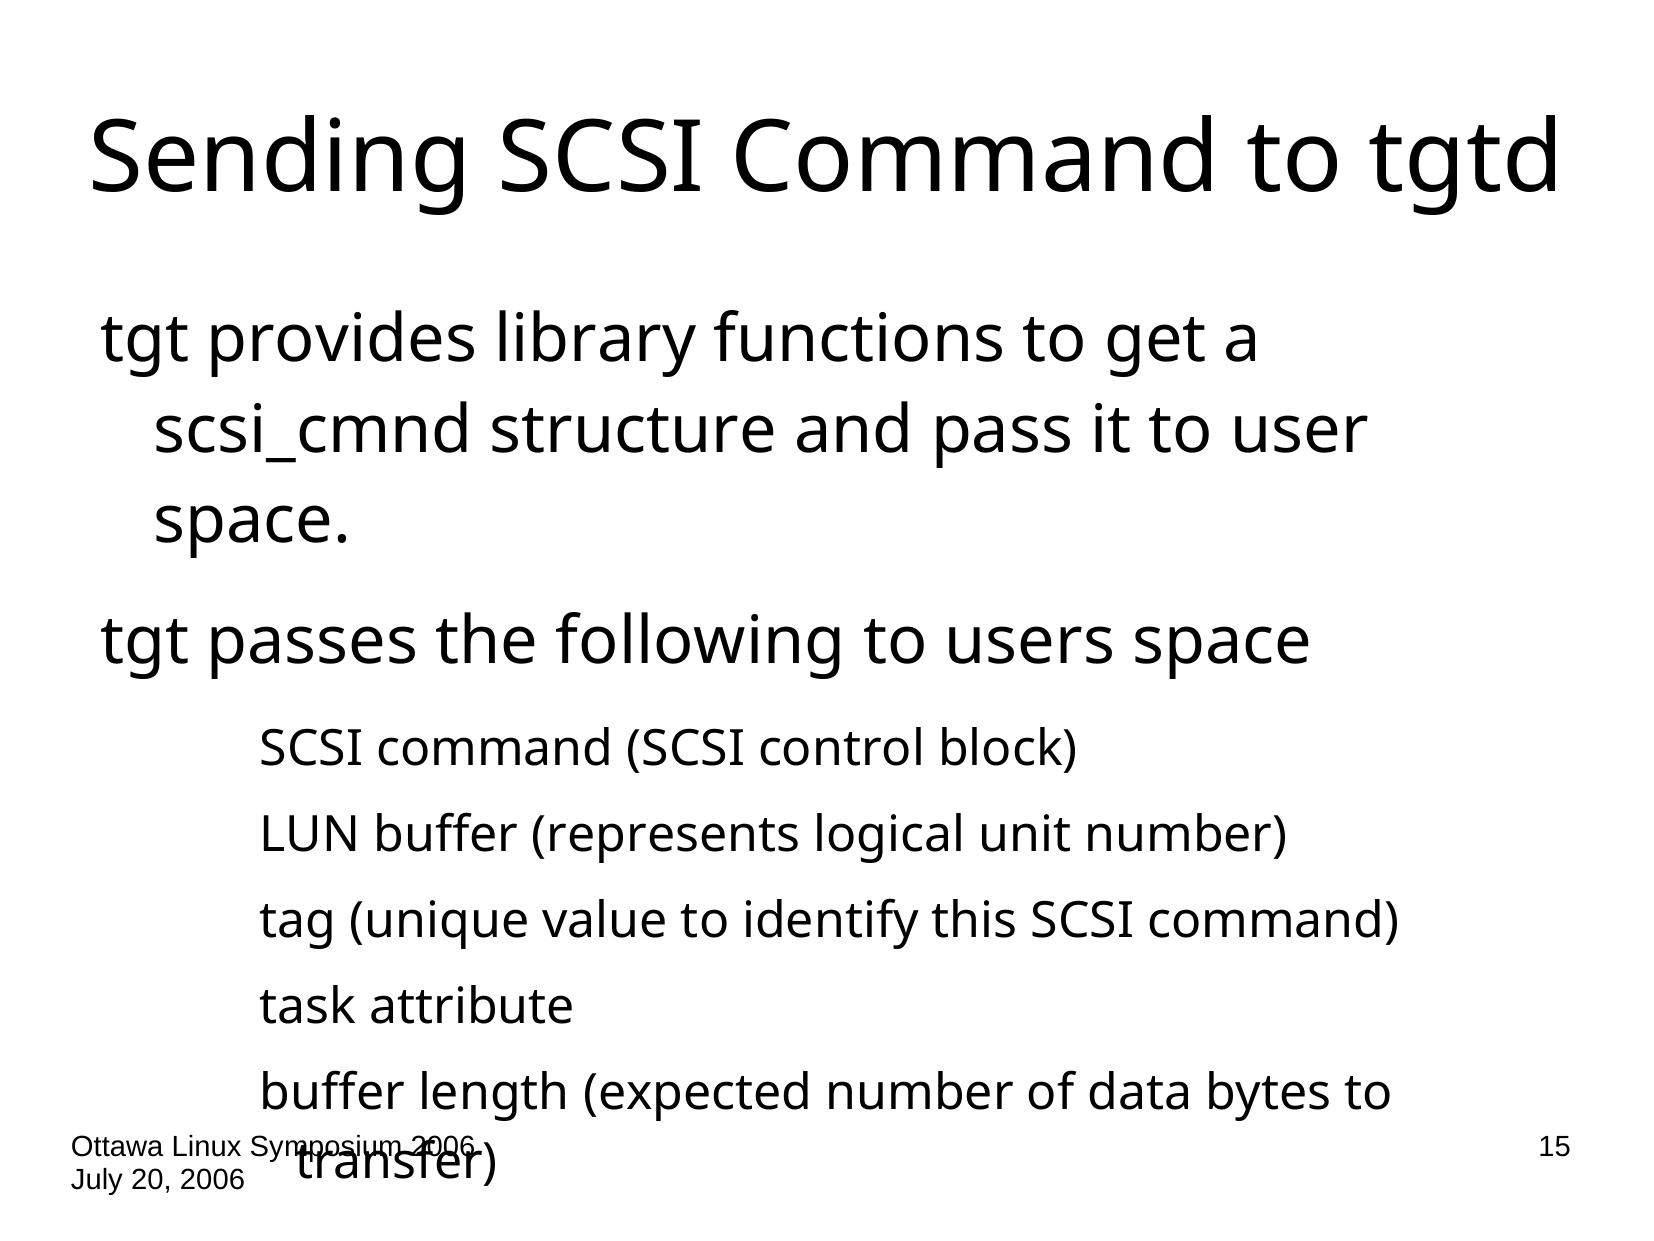

# Sending SCSI Command to tgtd
tgt provides library functions to get a scsi_cmnd structure and pass it to user space.
tgt passes the following to users space
SCSI command (SCSI control block)
LUN buffer (represents logical unit number)
tag (unique value to identify this SCSI command)
task attribute
buffer length (expected number of data bytes to transfer)
15